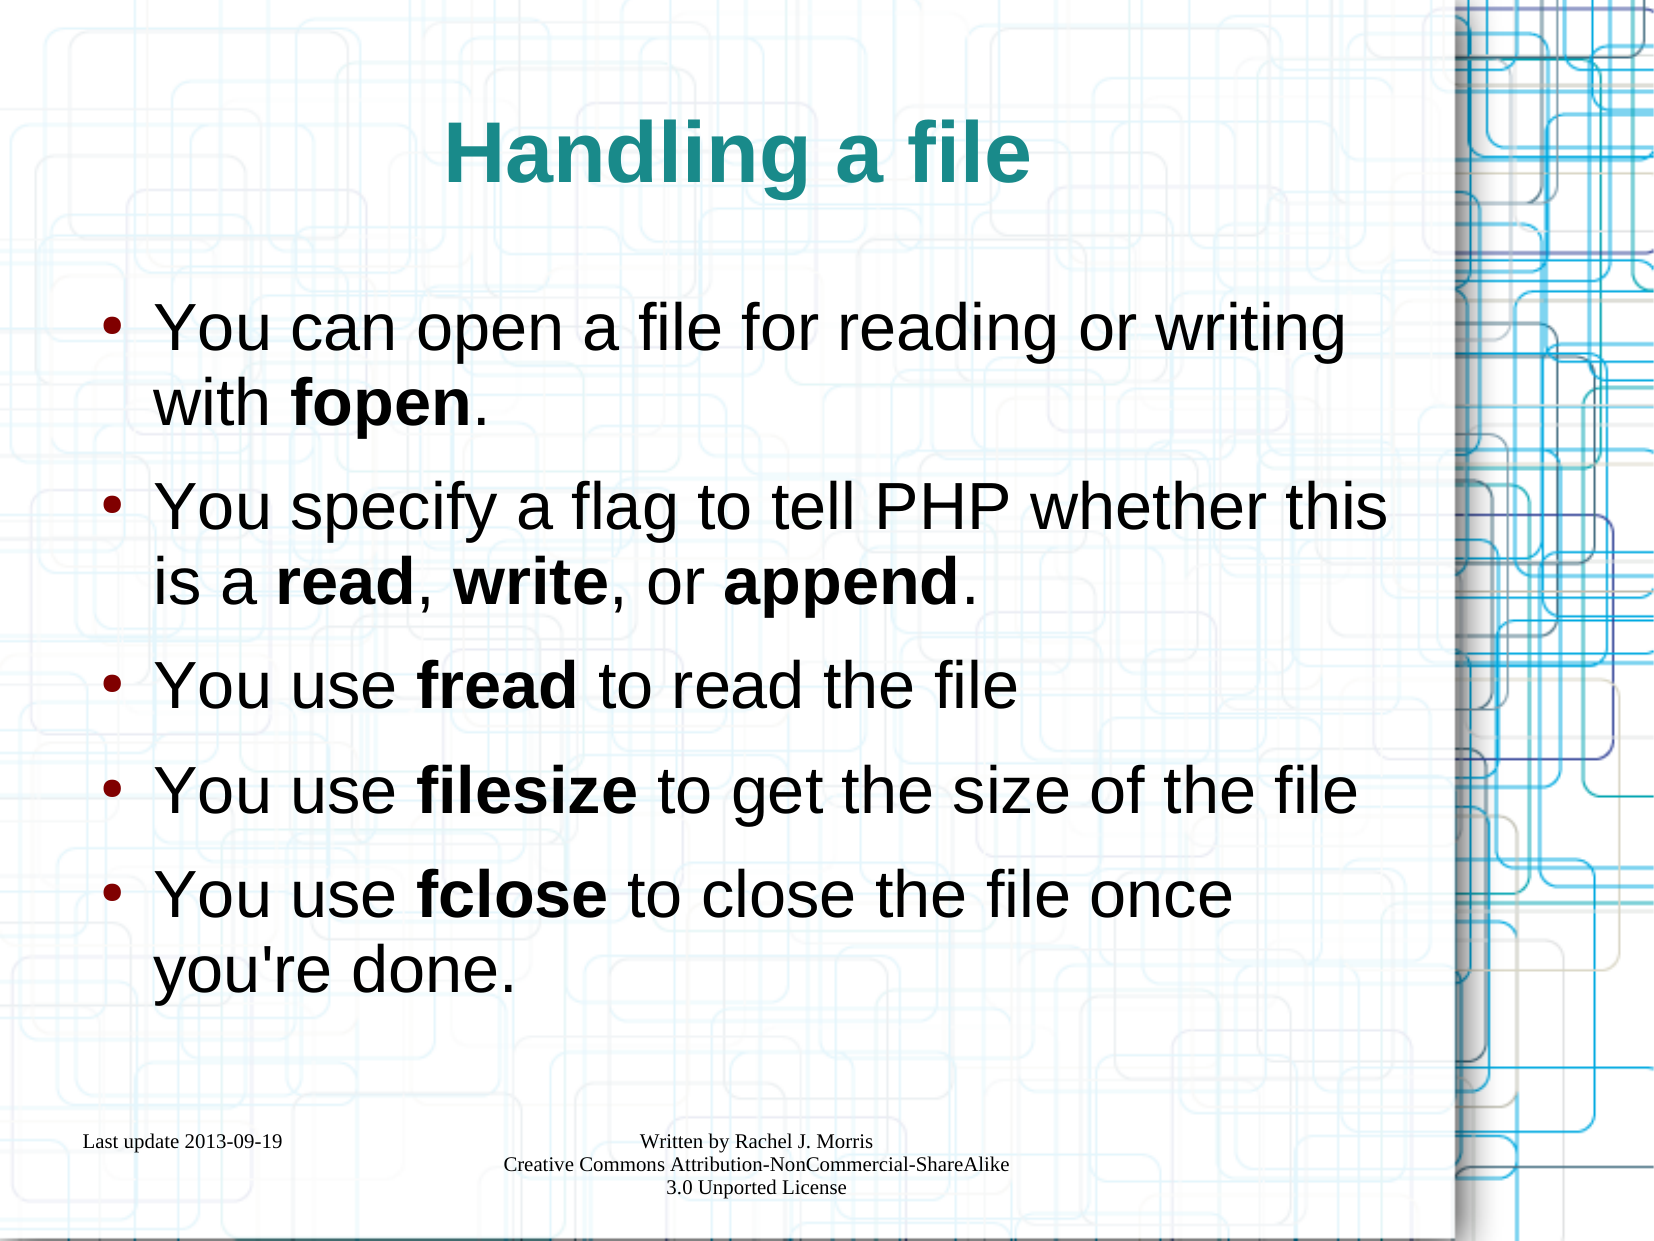

# Handling a file
You can open a file for reading or writing with fopen.
You specify a flag to tell PHP whether this is a read, write, or append.
You use fread to read the file
You use filesize to get the size of the file
You use fclose to close the file once you're done.